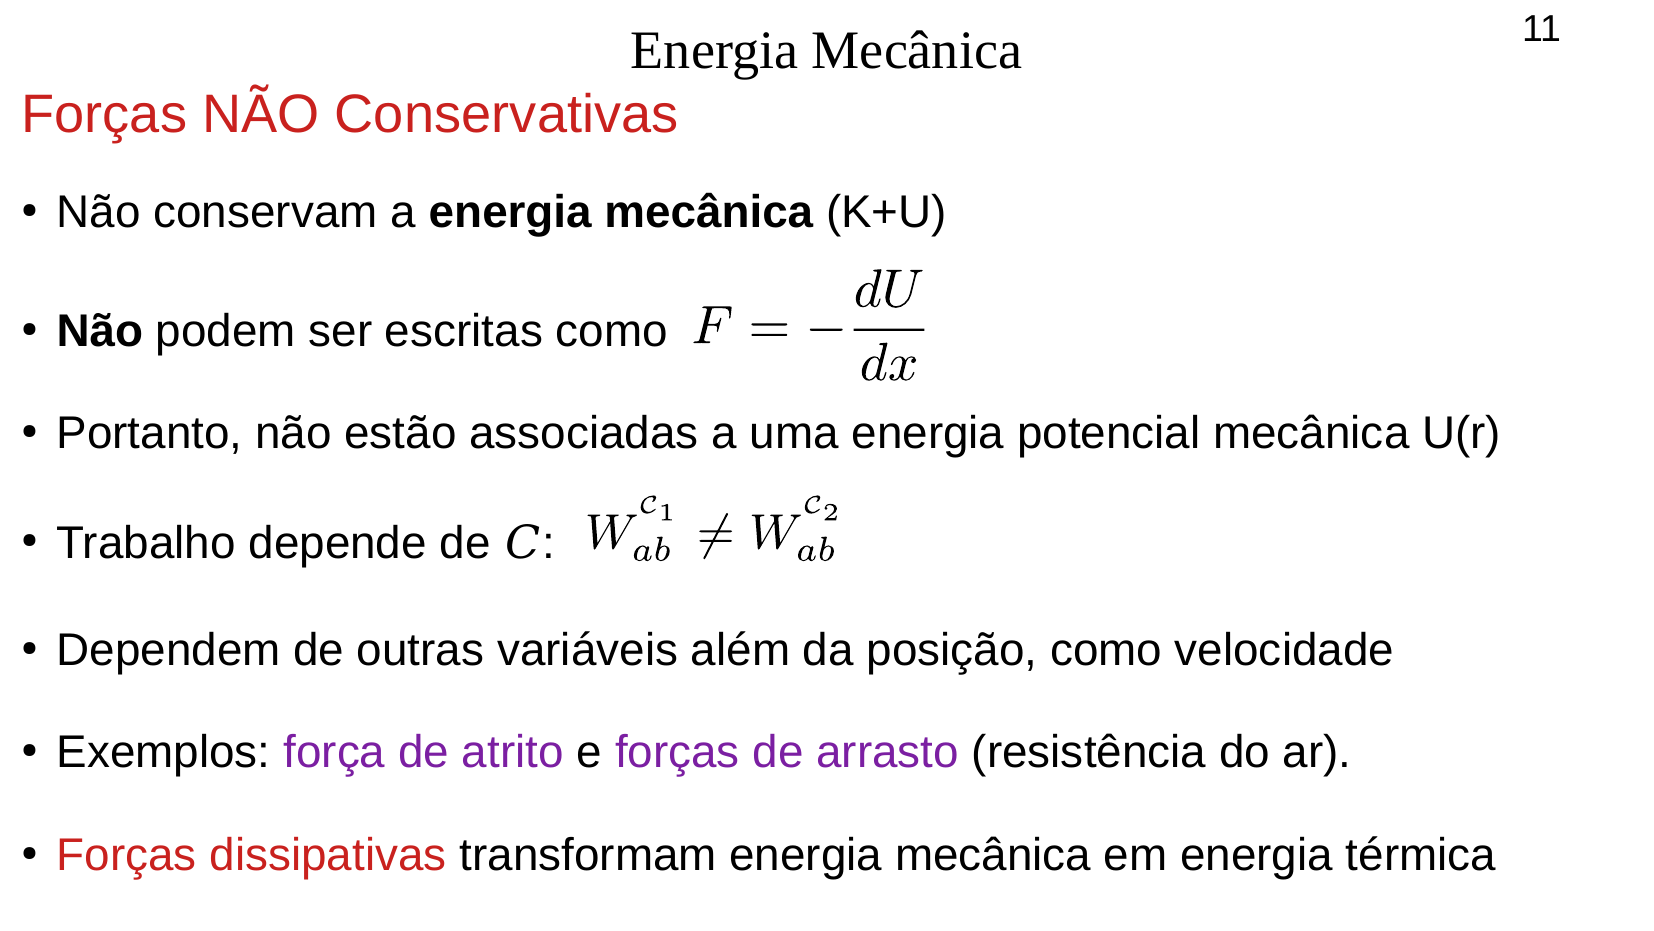

Energia Mecânica
Forças NÃO Conservativas
Não conservam a energia mecânica (K+U)
Não podem ser escritas como
Portanto, não estão associadas a uma energia potencial mecânica U(r)
Trabalho depende de 𝐶:
Dependem de outras variáveis além da posição, como velocidade
Exemplos: força de atrito e forças de arrasto (resistência do ar).
Forças dissipativas transformam energia mecânica em energia térmica